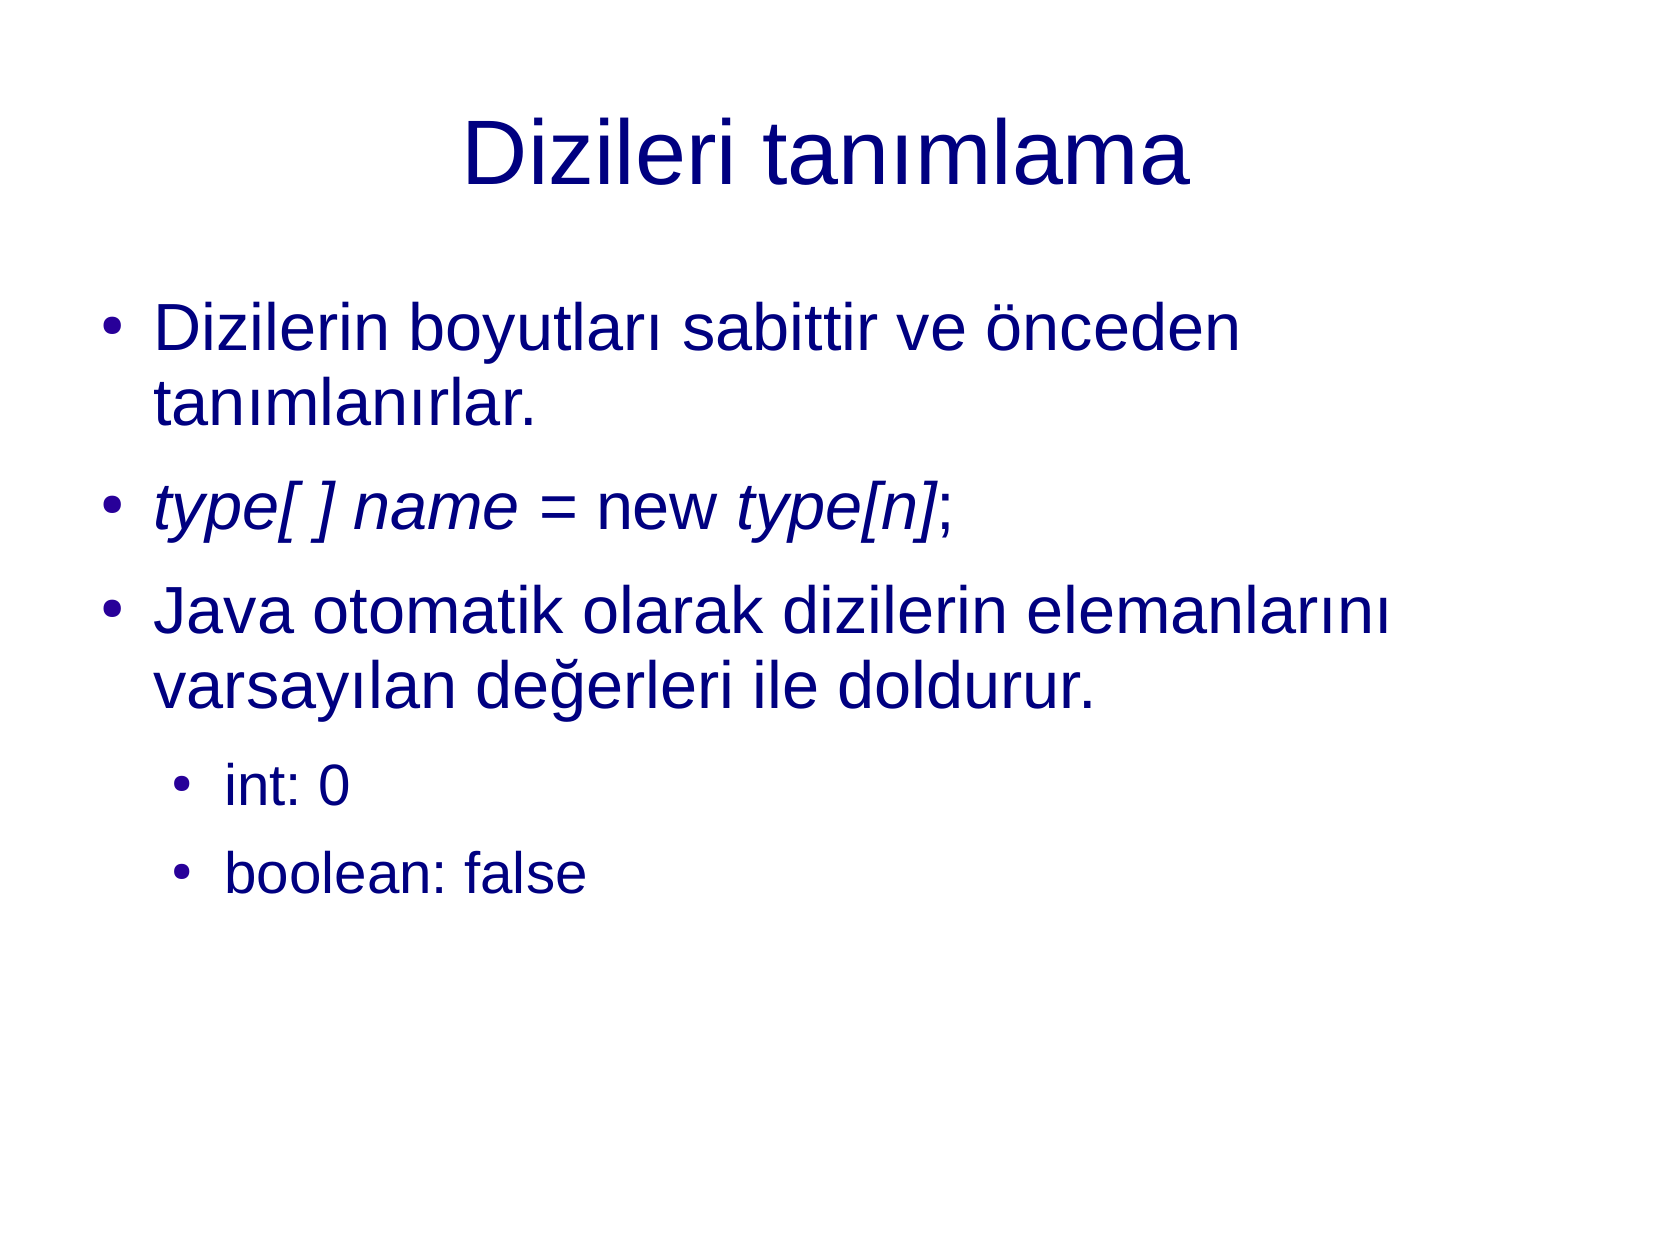

# Dizileri tanımlama
Dizilerin boyutları sabittir ve önceden tanımlanırlar.
type[ ] name = new type[n];
Java otomatik olarak dizilerin elemanlarını varsayılan değerleri ile doldurur.
int: 0
boolean: false